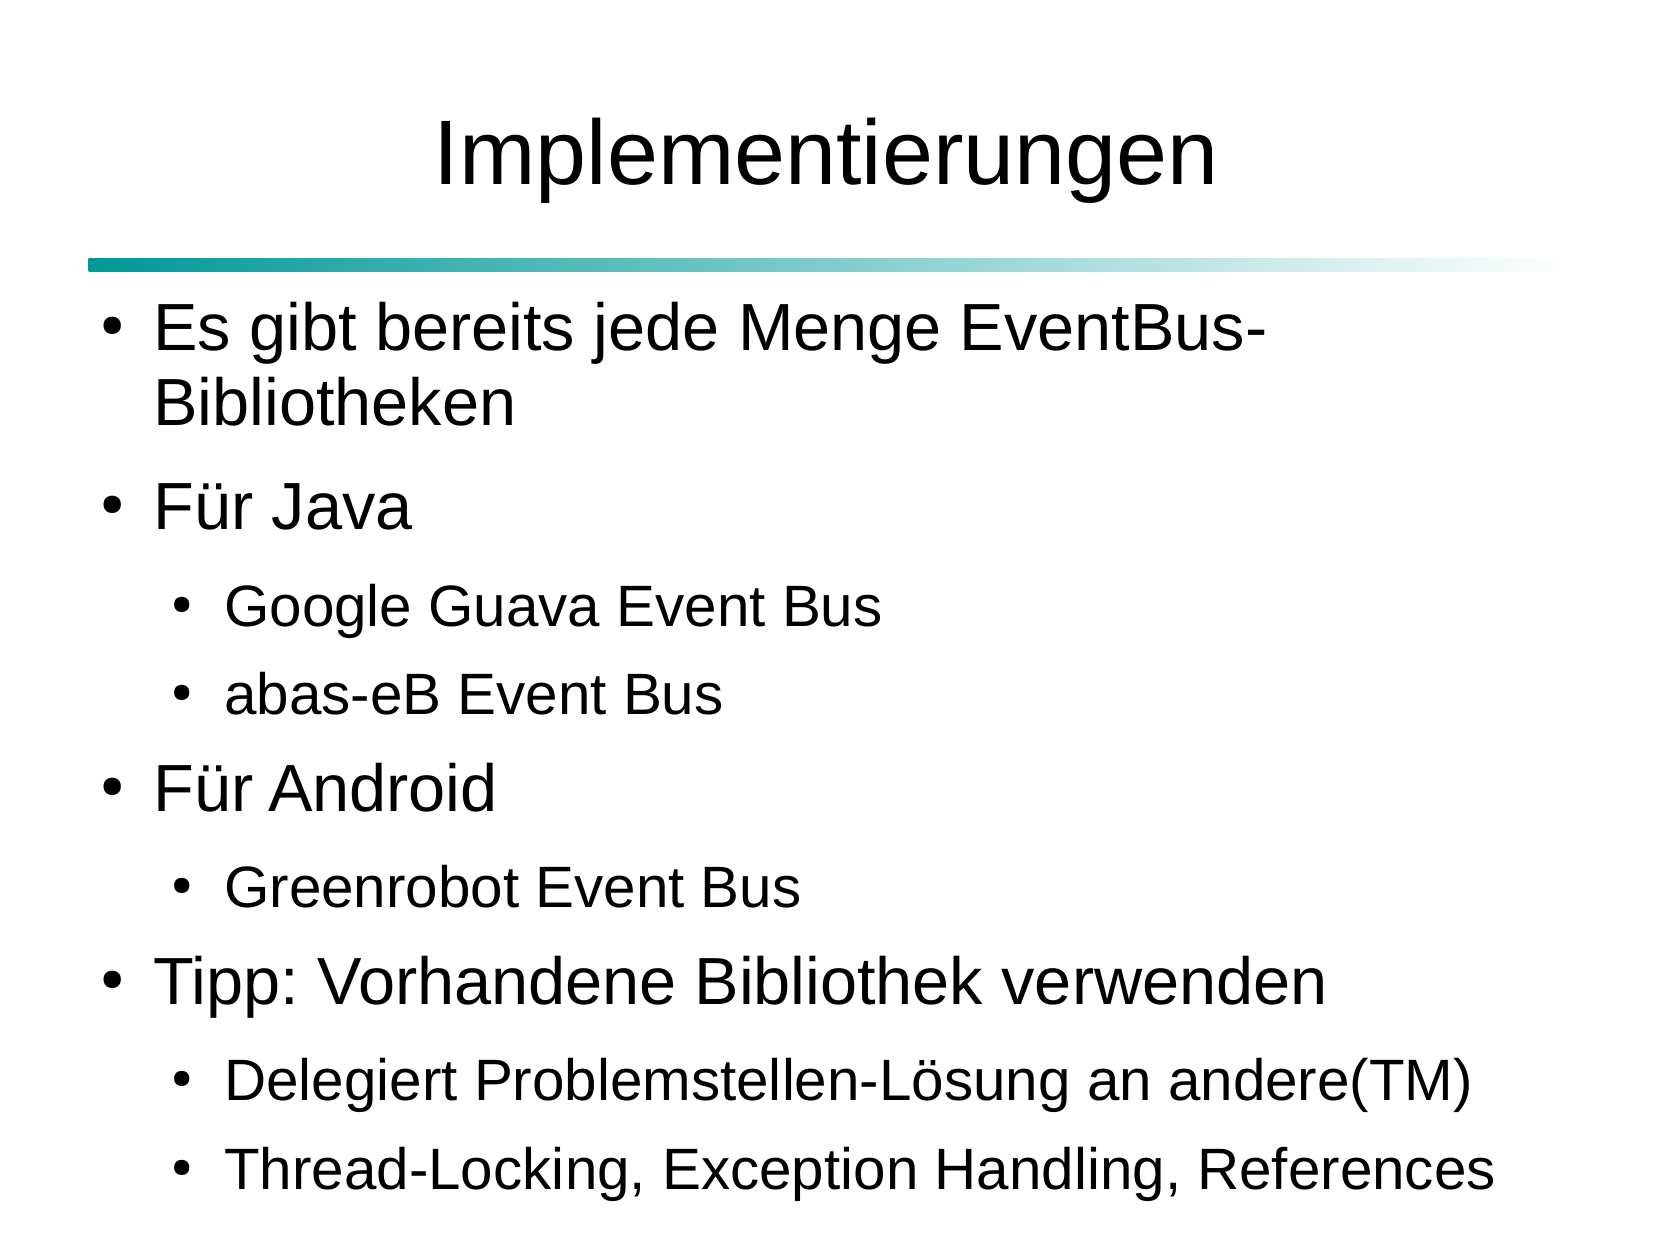

# Implementierungen
Es gibt bereits jede Menge EventBus-Bibliotheken
Für Java
Google Guava Event Bus
abas-eB Event Bus
Für Android
Greenrobot Event Bus
Tipp: Vorhandene Bibliothek verwenden
Delegiert Problemstellen-Lösung an andere(TM)
Thread-Locking, Exception Handling, References